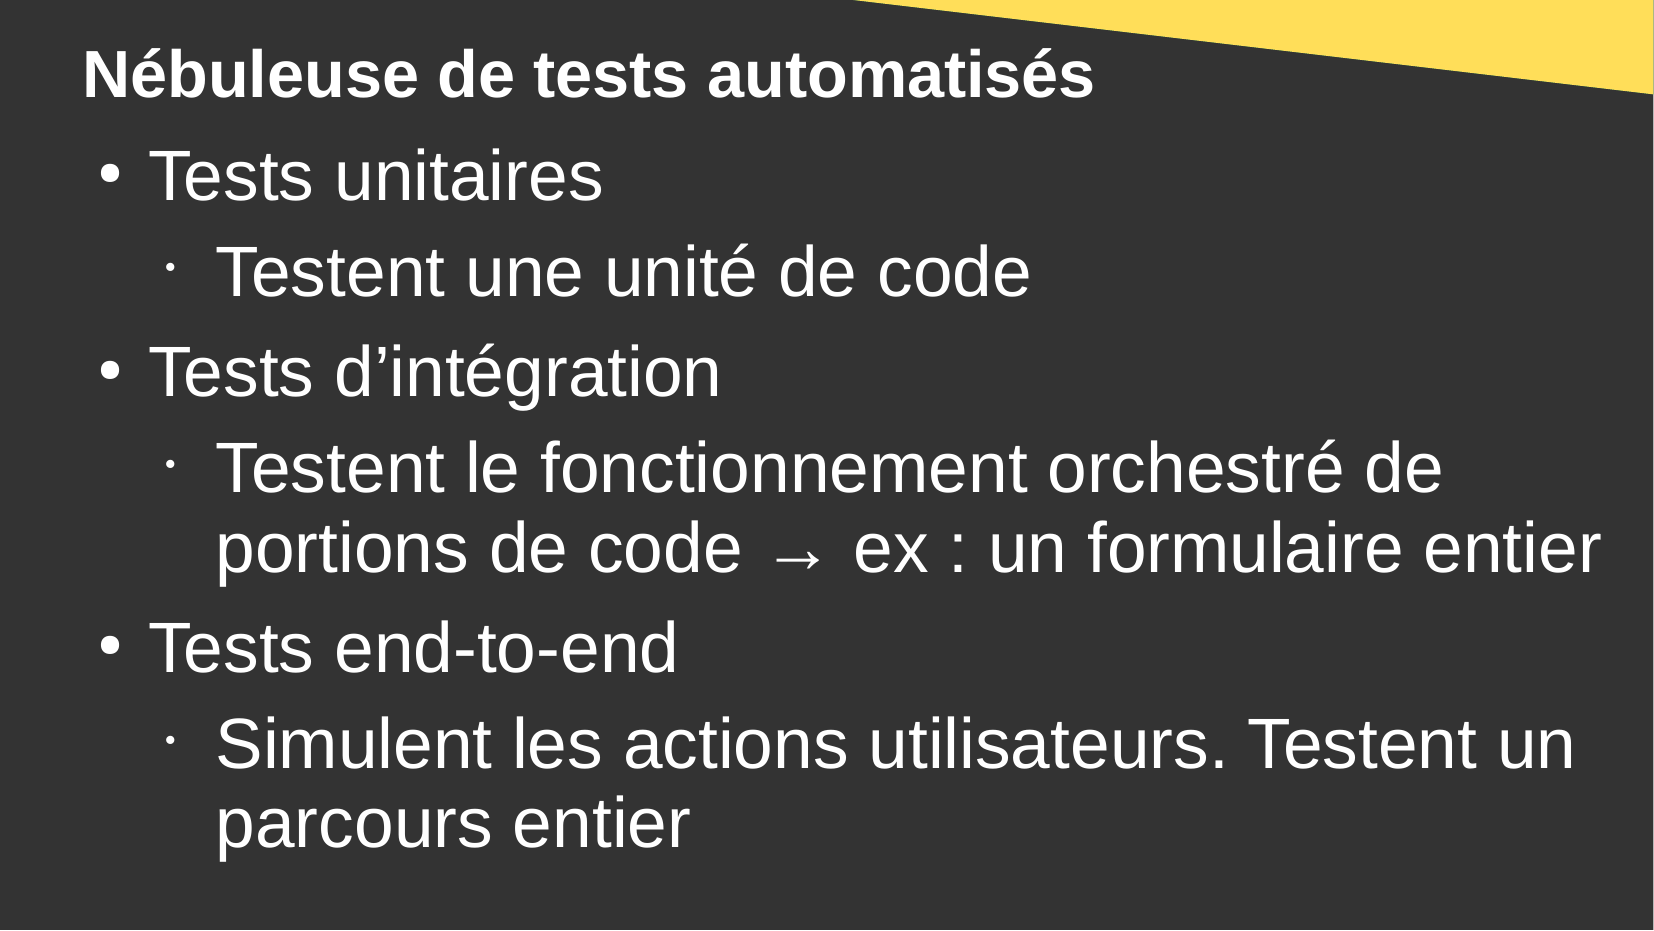

# Nébuleuse de tests automatisés
Tests unitaires
Testent une unité de code
Tests d’intégration
Testent le fonctionnement orchestré de portions de code → ex : un formulaire entier
Tests end-to-end
Simulent les actions utilisateurs. Testent un parcours entier